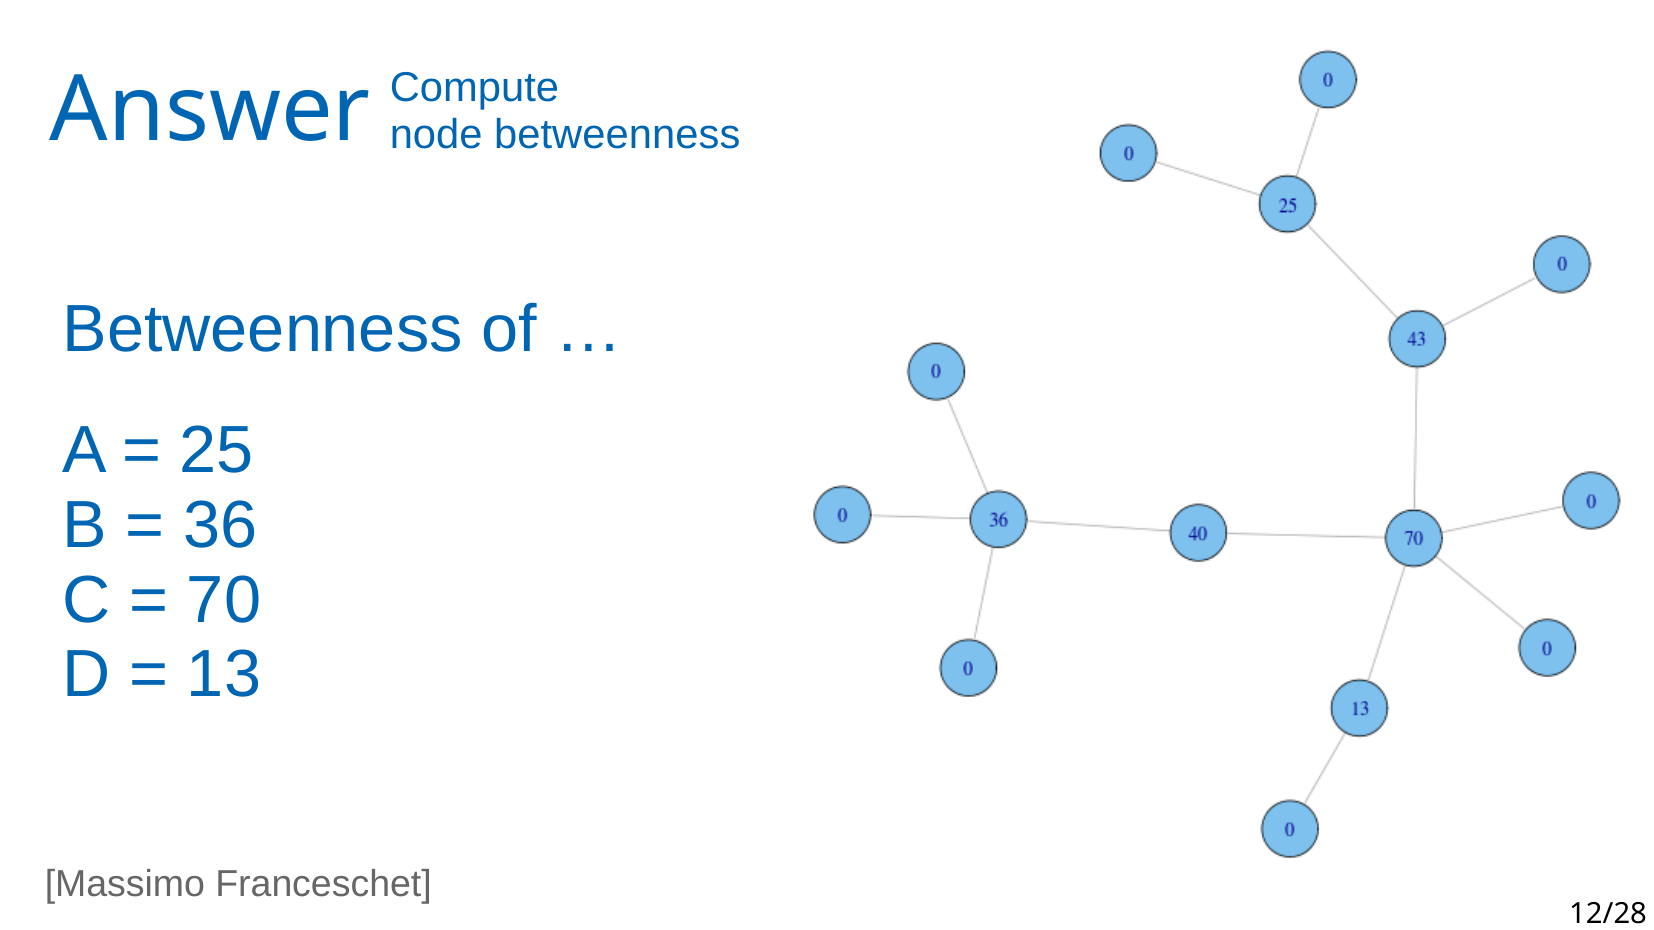

# Answer
Compute
node betweenness
Betweenness of …
A = 25
B = 36
C = 70
D = 13
[Massimo Franceschet]
12